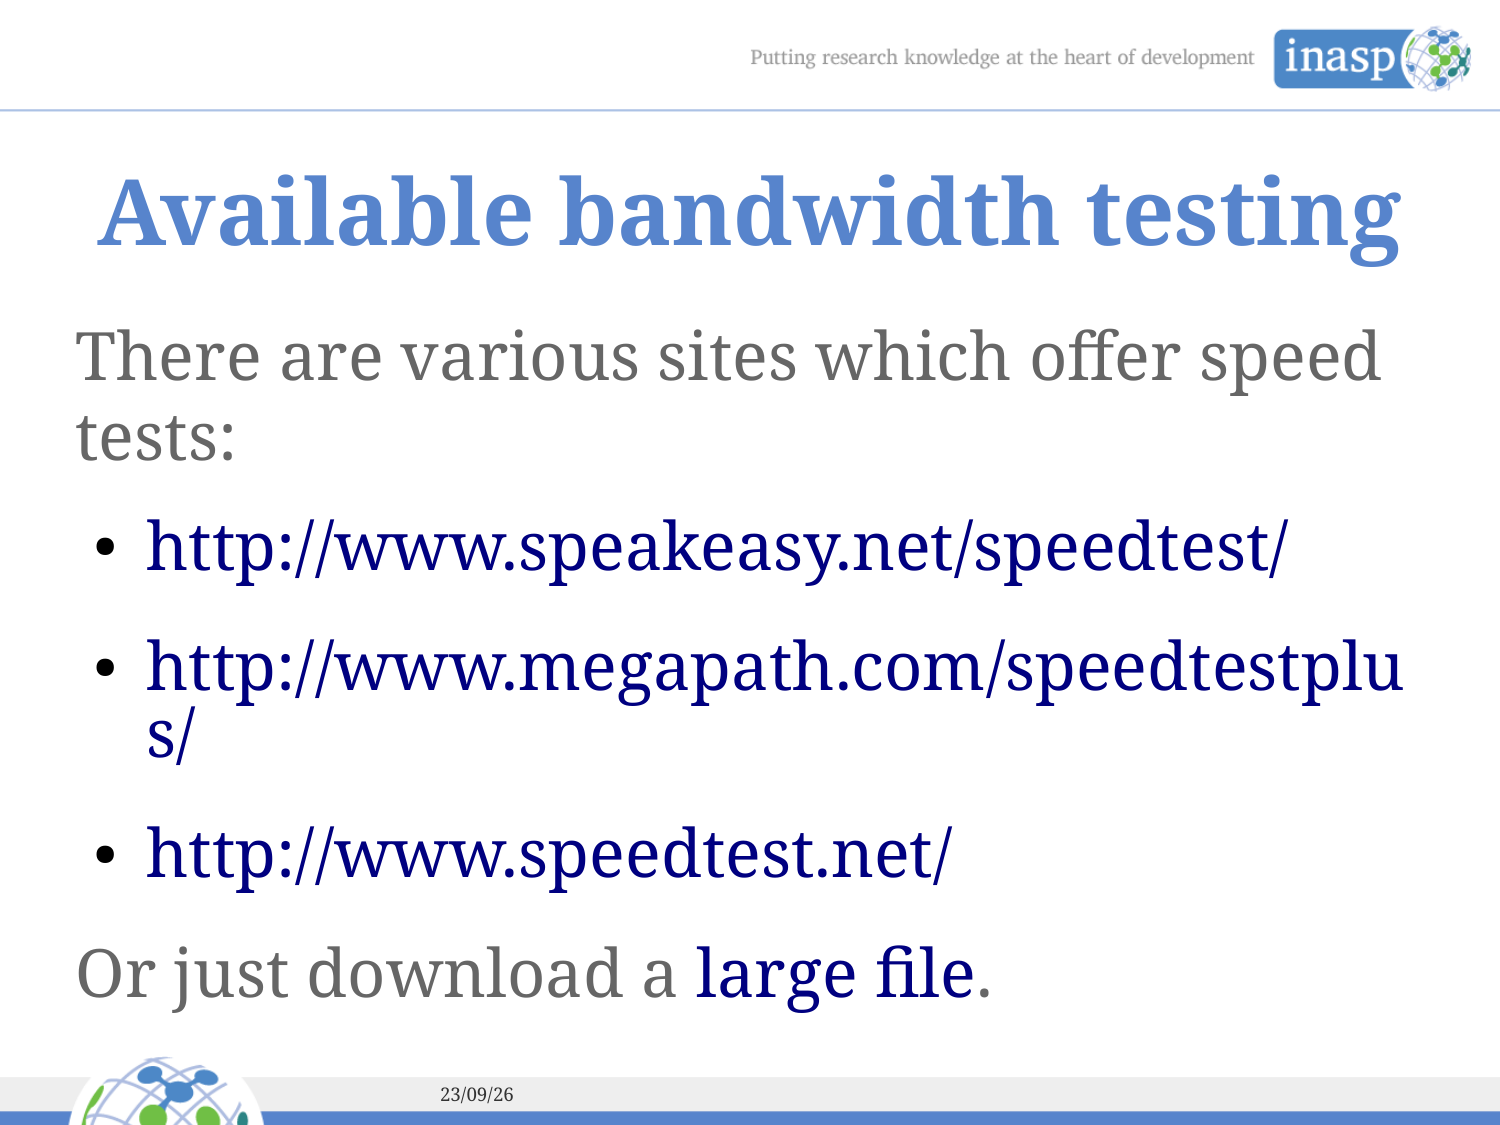

# Available bandwidth testing
There are various sites which offer speed tests:
http://www.speakeasy.net/speedtest/
http://www.megapath.com/speedtestplus/
http://www.speedtest.net/
Or just download a large file.